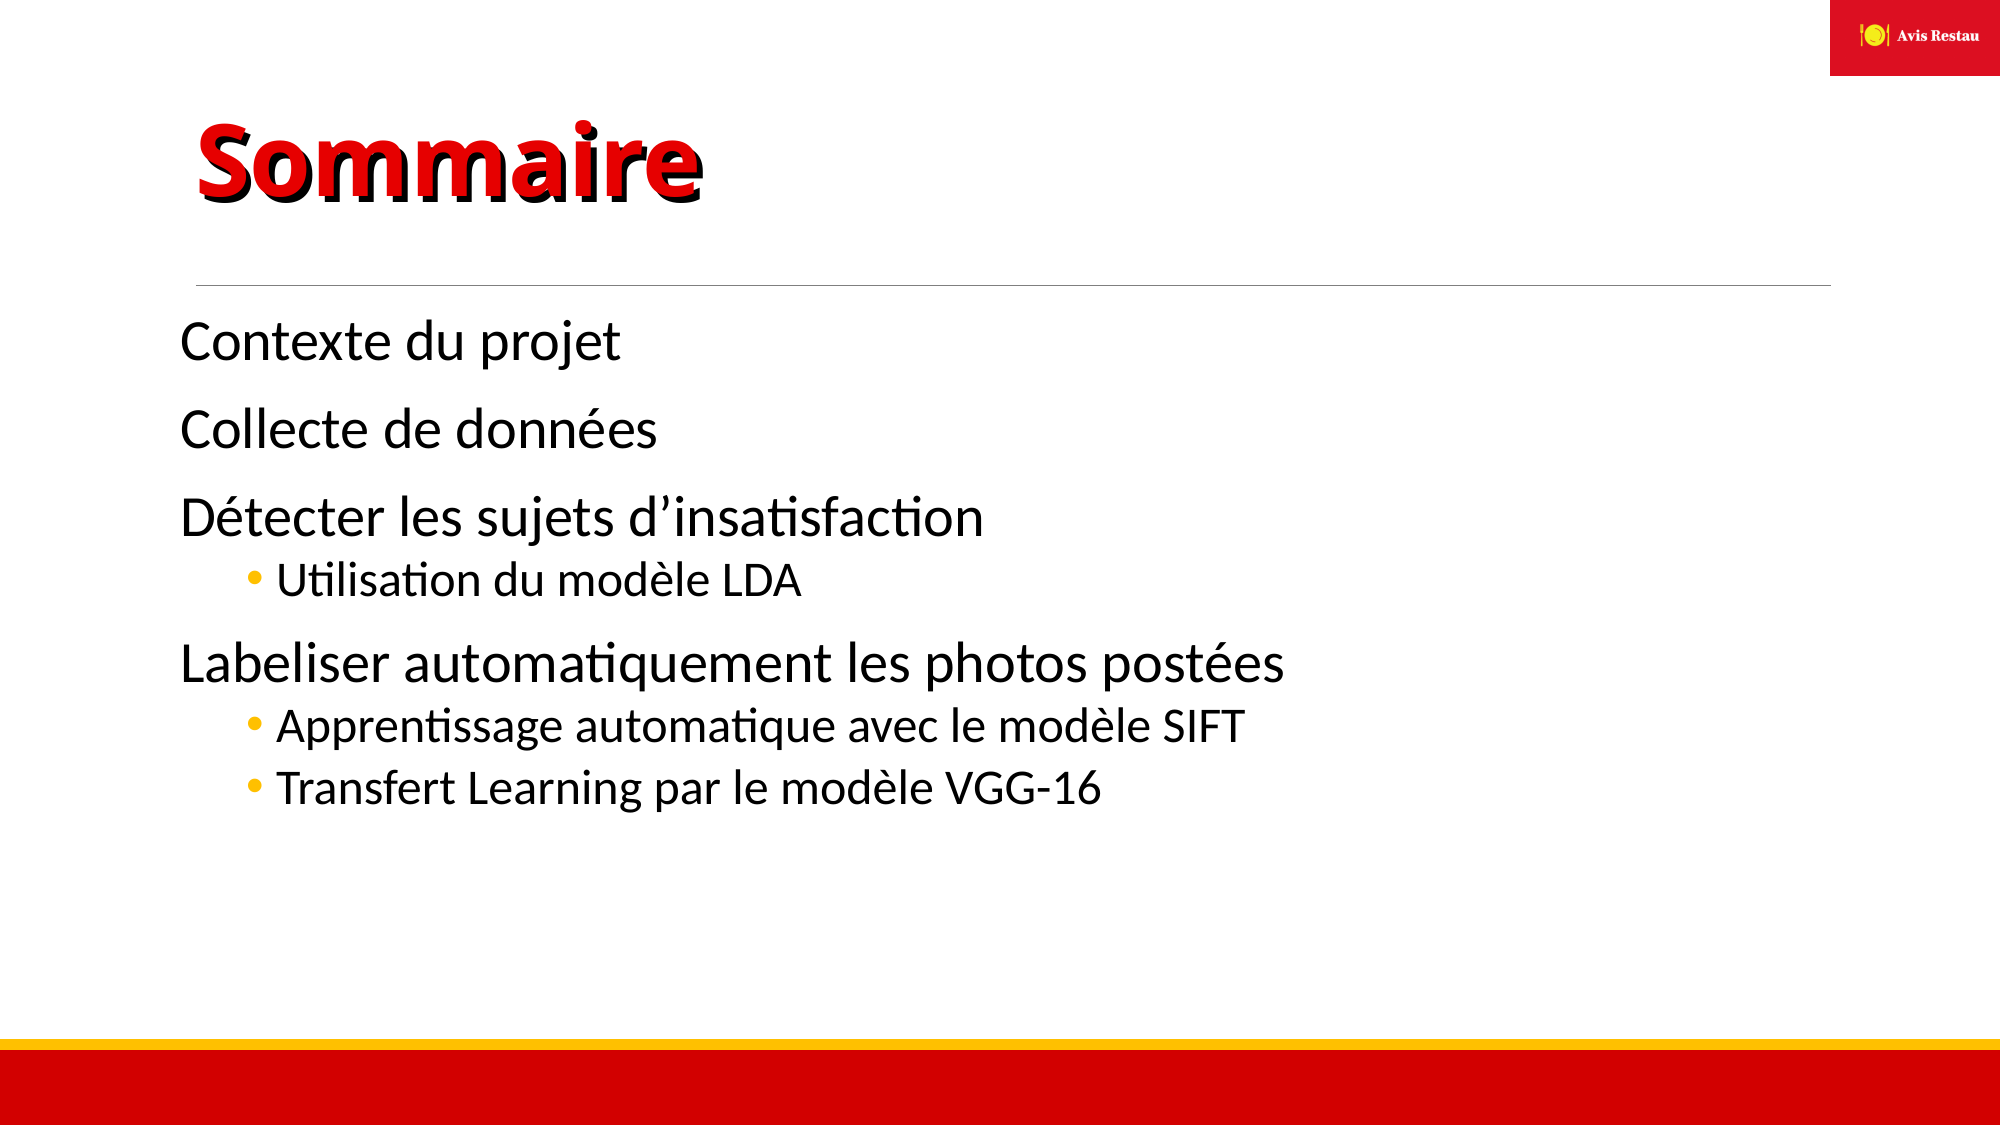

# Sommaire
Contexte du projet
Collecte de données
Détecter les sujets d’insatisfaction
Utilisation du modèle LDA
Labeliser automatiquement les photos postées
Apprentissage automatique avec le modèle SIFT
Transfert Learning par le modèle VGG-16